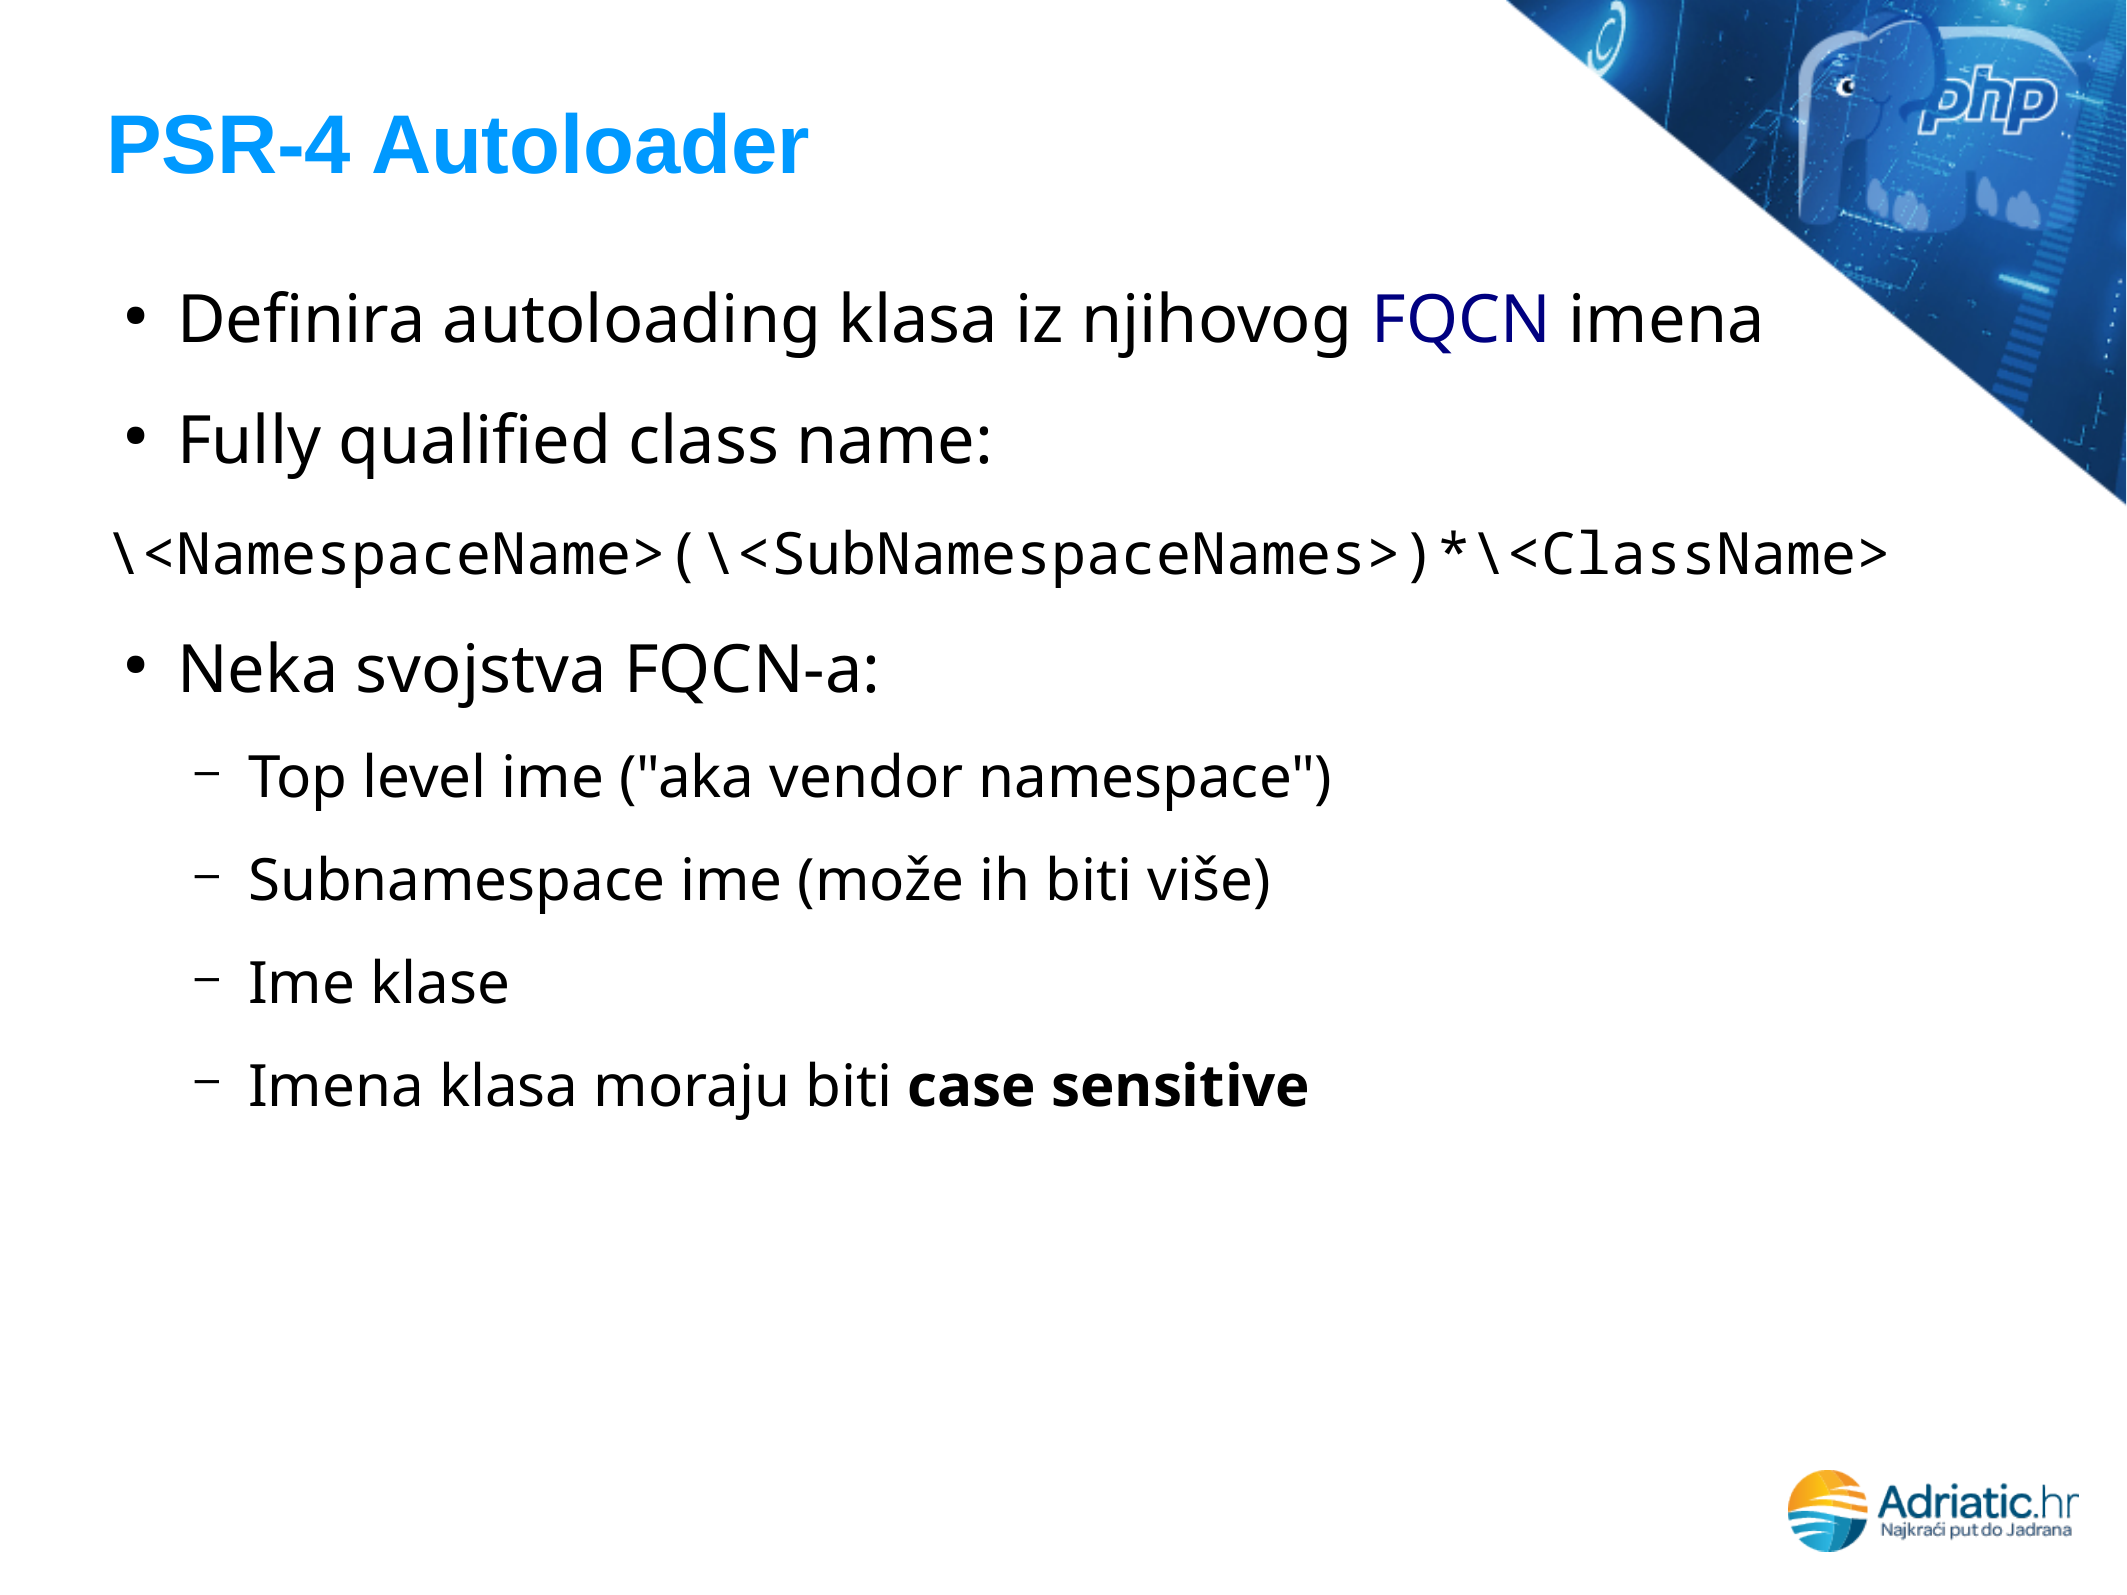

# PSR-4 Autoloader
Definira autoloading klasa iz njihovog FQCN imena
Fully qualified class name:
\<NamespaceName>(\<SubNamespaceNames>)*\<ClassName>
Neka svojstva FQCN-a:
Top level ime ("aka vendor namespace")
Subnamespace ime (može ih biti više)
Ime klase
Imena klasa moraju biti case sensitive